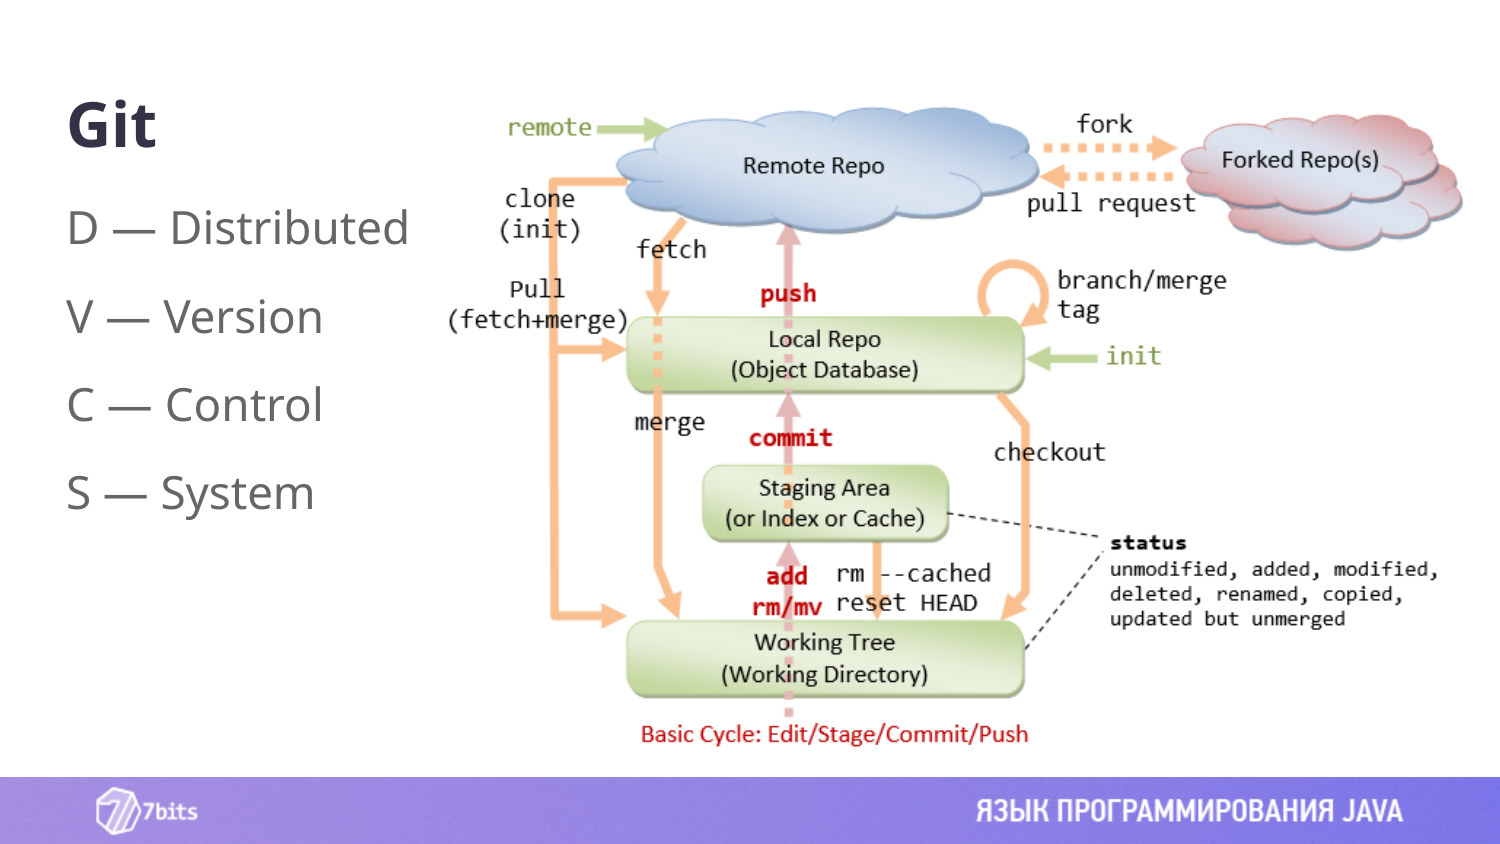

# Git
D — Distributed
V — Version
C ­— Control
S — System